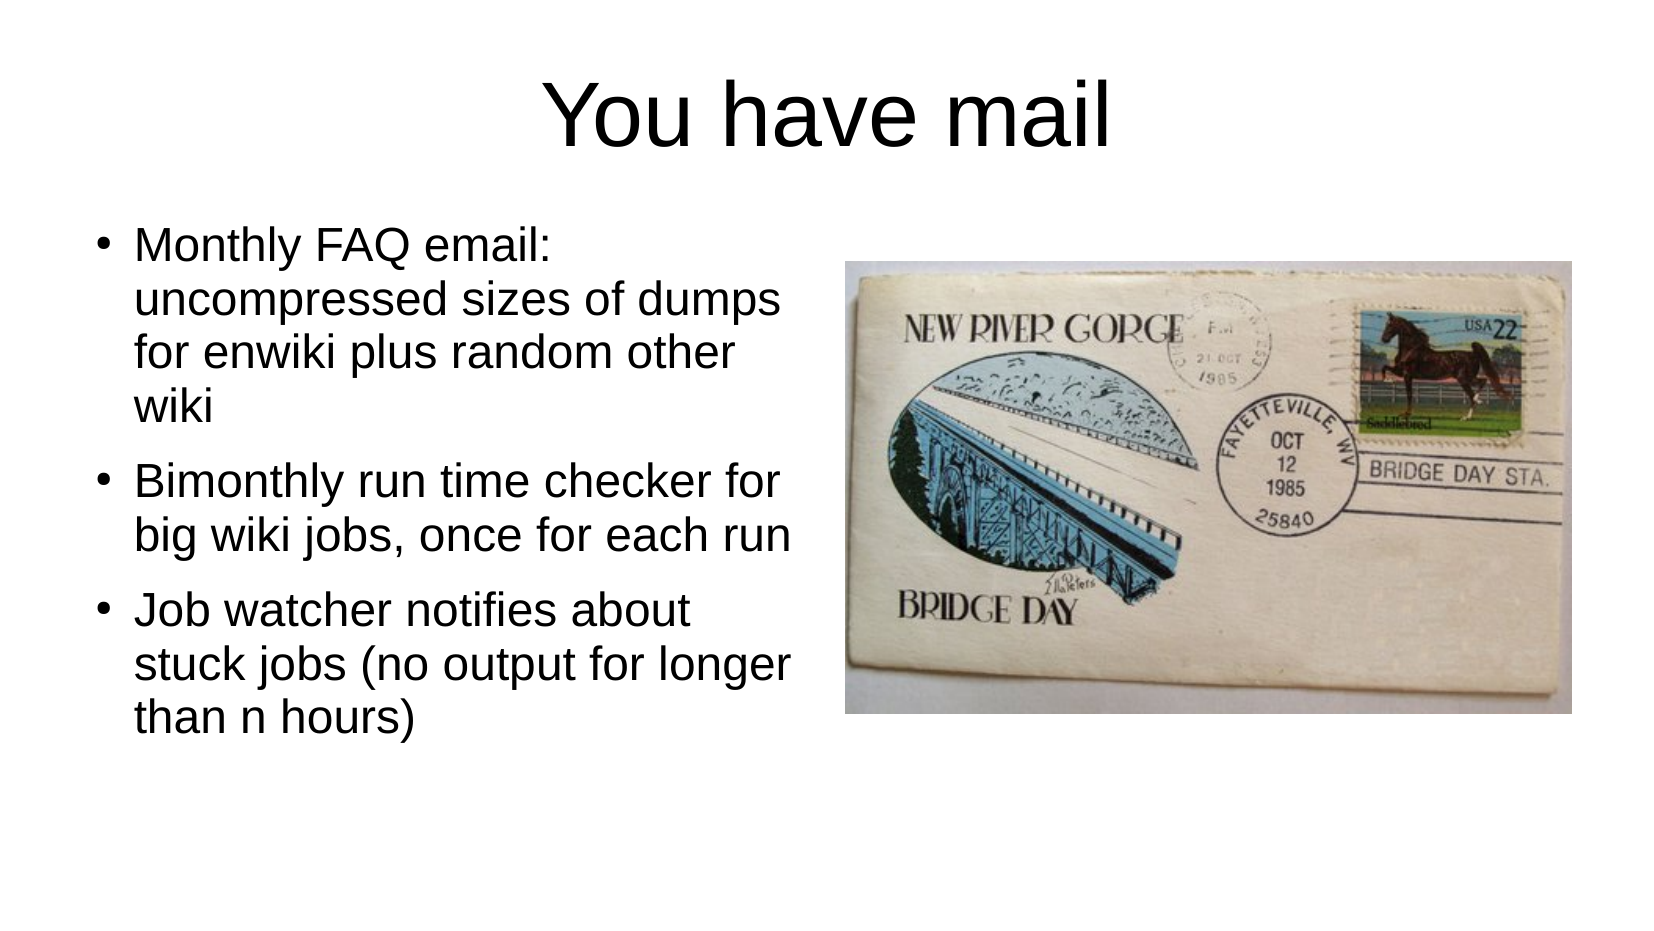

# You have mail
Monthly FAQ email: uncompressed sizes of dumps for enwiki plus random other wiki
Bimonthly run time checker for big wiki jobs, once for each run
Job watcher notifies about stuck jobs (no output for longer than n hours)